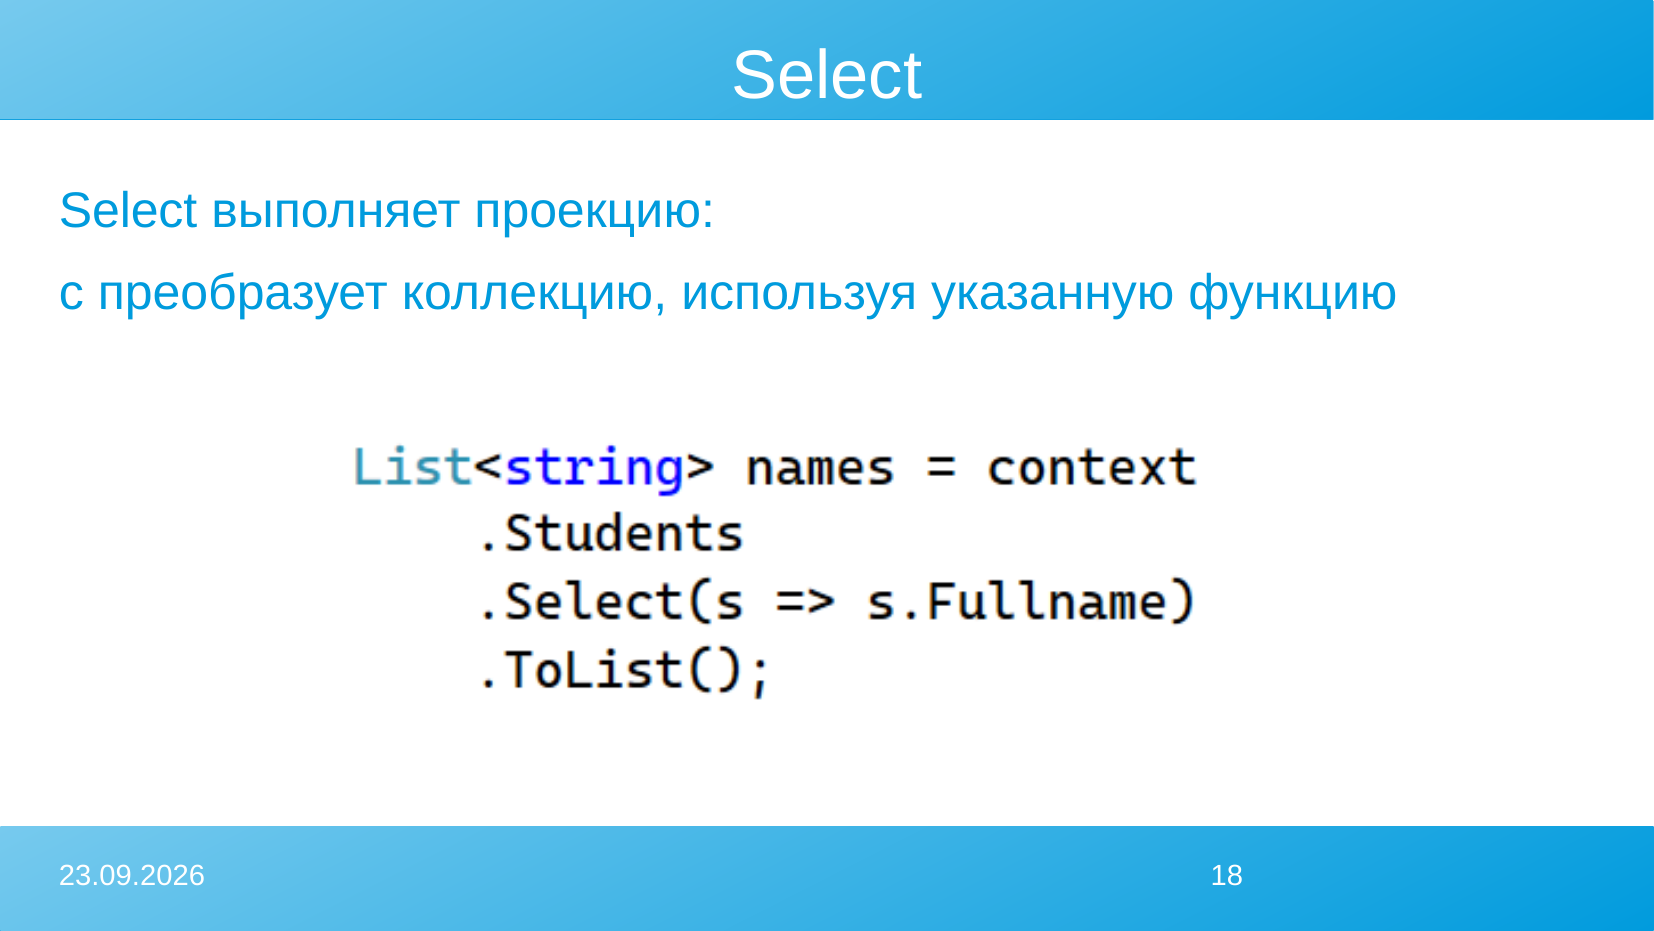

# Select
Select выполняет проекцию:
с преобразует коллекцию, используя указанную функцию